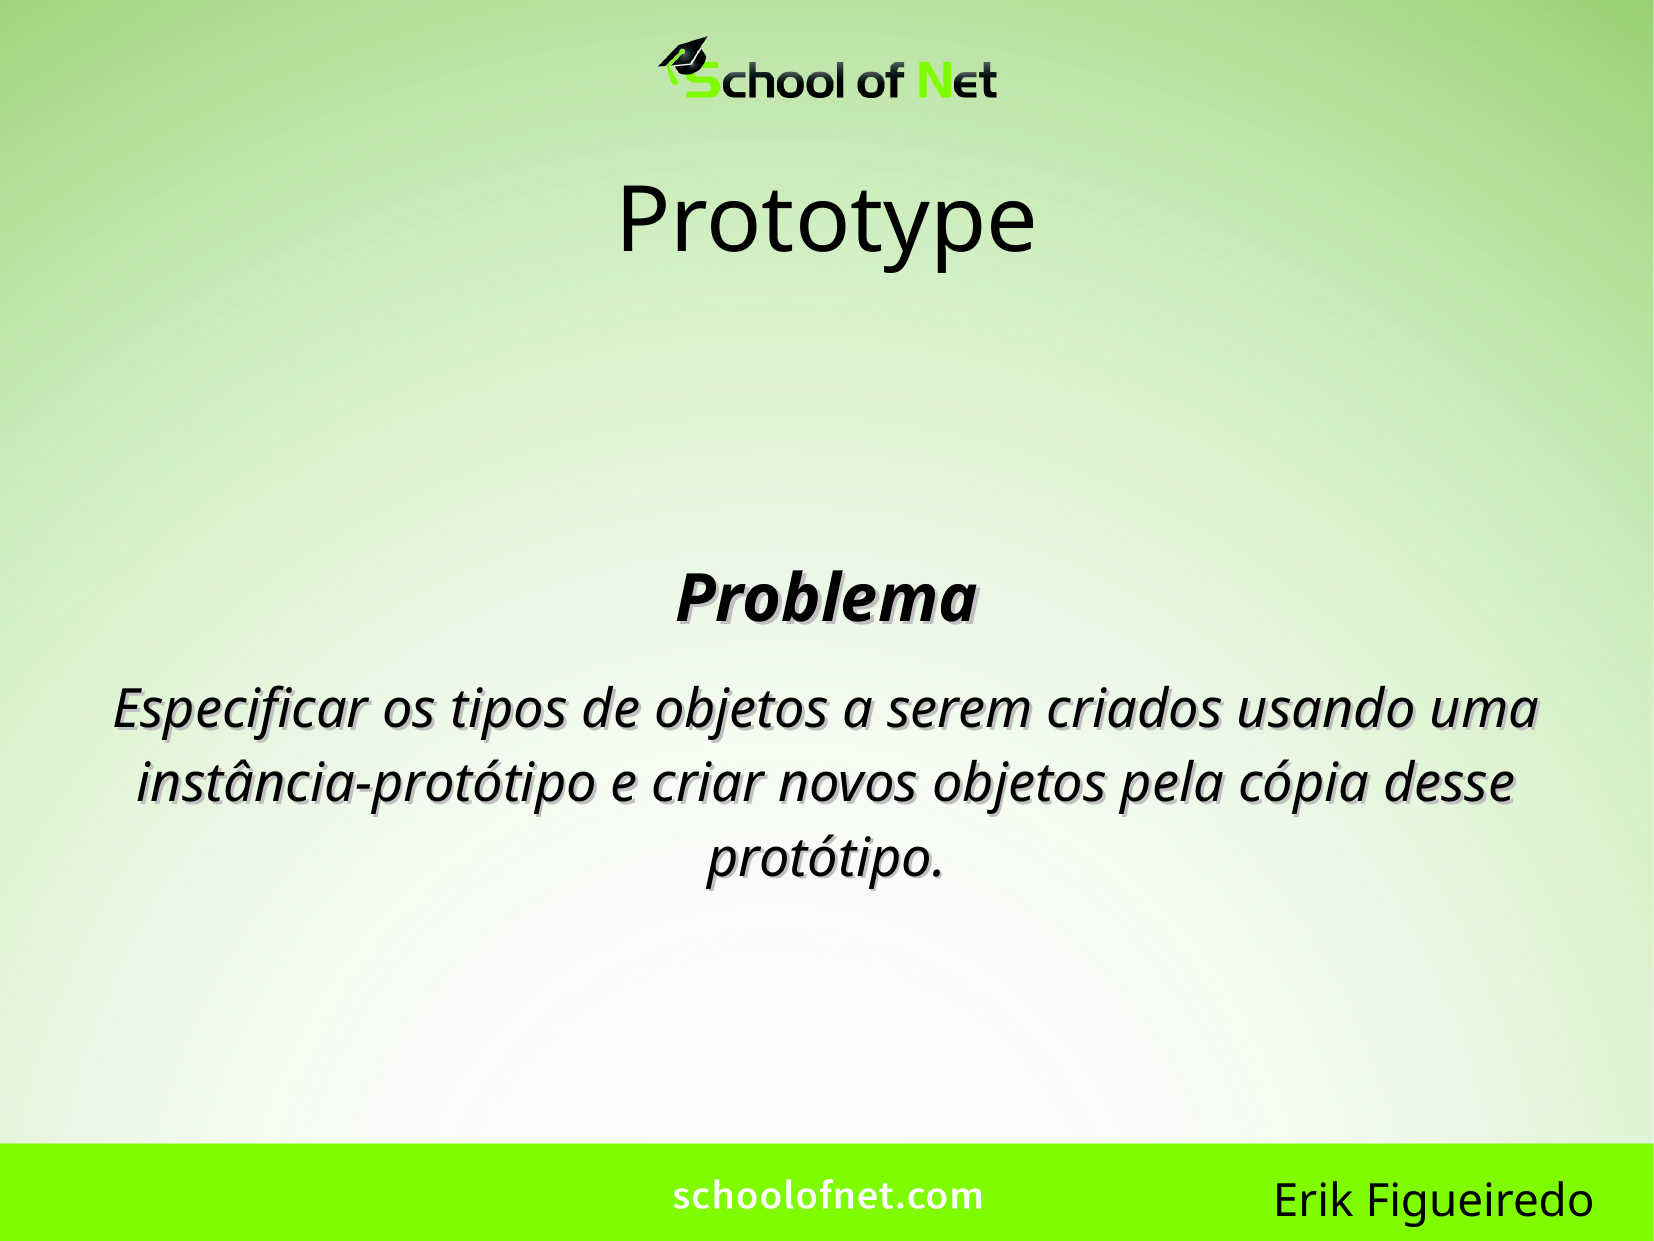

# Prototype
Problema
Especificar os tipos de objetos a serem criados usando uma instância-protótipo e criar novos objetos pela cópia desse protótipo.
Erik Figueiredo